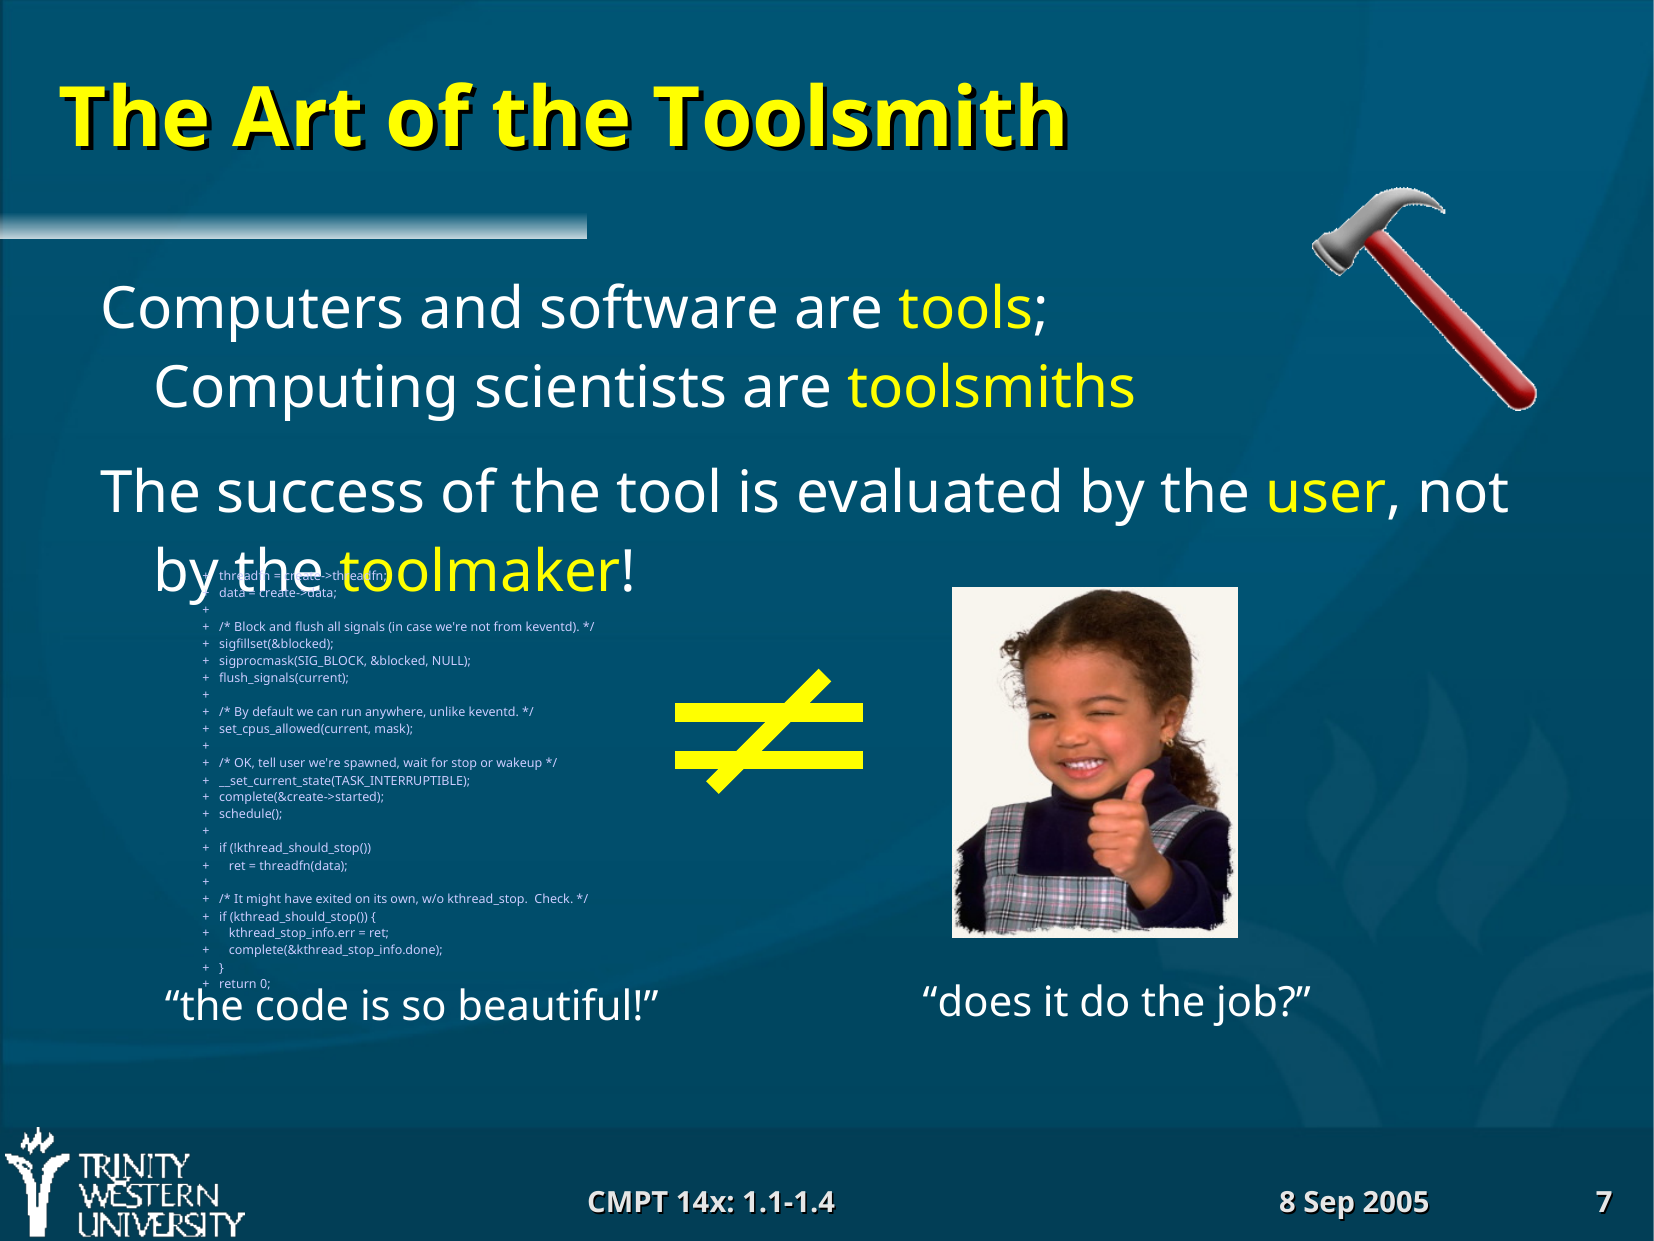

# The Art of the Toolsmith
Computers and software are tools;
Computing scientists are toolsmiths
The success of the tool is evaluated by the user, not by the toolmaker!
+ threadfn = create->threadfn;
+ data = create->data;
+
+ /* Block and flush all signals (in case we're not from keventd). */
+ sigfillset(&blocked);
+ sigprocmask(SIG_BLOCK, &blocked, NULL);
+ flush_signals(current);
+
+ /* By default we can run anywhere, unlike keventd. */
+ set_cpus_allowed(current, mask);
+
+ /* OK, tell user we're spawned, wait for stop or wakeup */
+ __set_current_state(TASK_INTERRUPTIBLE);
+ complete(&create->started);
+ schedule();
+
+ if (!kthread_should_stop())
+ ret = threadfn(data);
+
+ /* It might have exited on its own, w/o kthread_stop. Check. */
+ if (kthread_should_stop()) {
+ kthread_stop_info.err = ret;
+ complete(&kthread_stop_info.done);
+ }
+ return 0;
“does it do the job?”
“the code is so beautiful!”
CMPT 14x: 1.1-1.4
8 Sep 2005
7